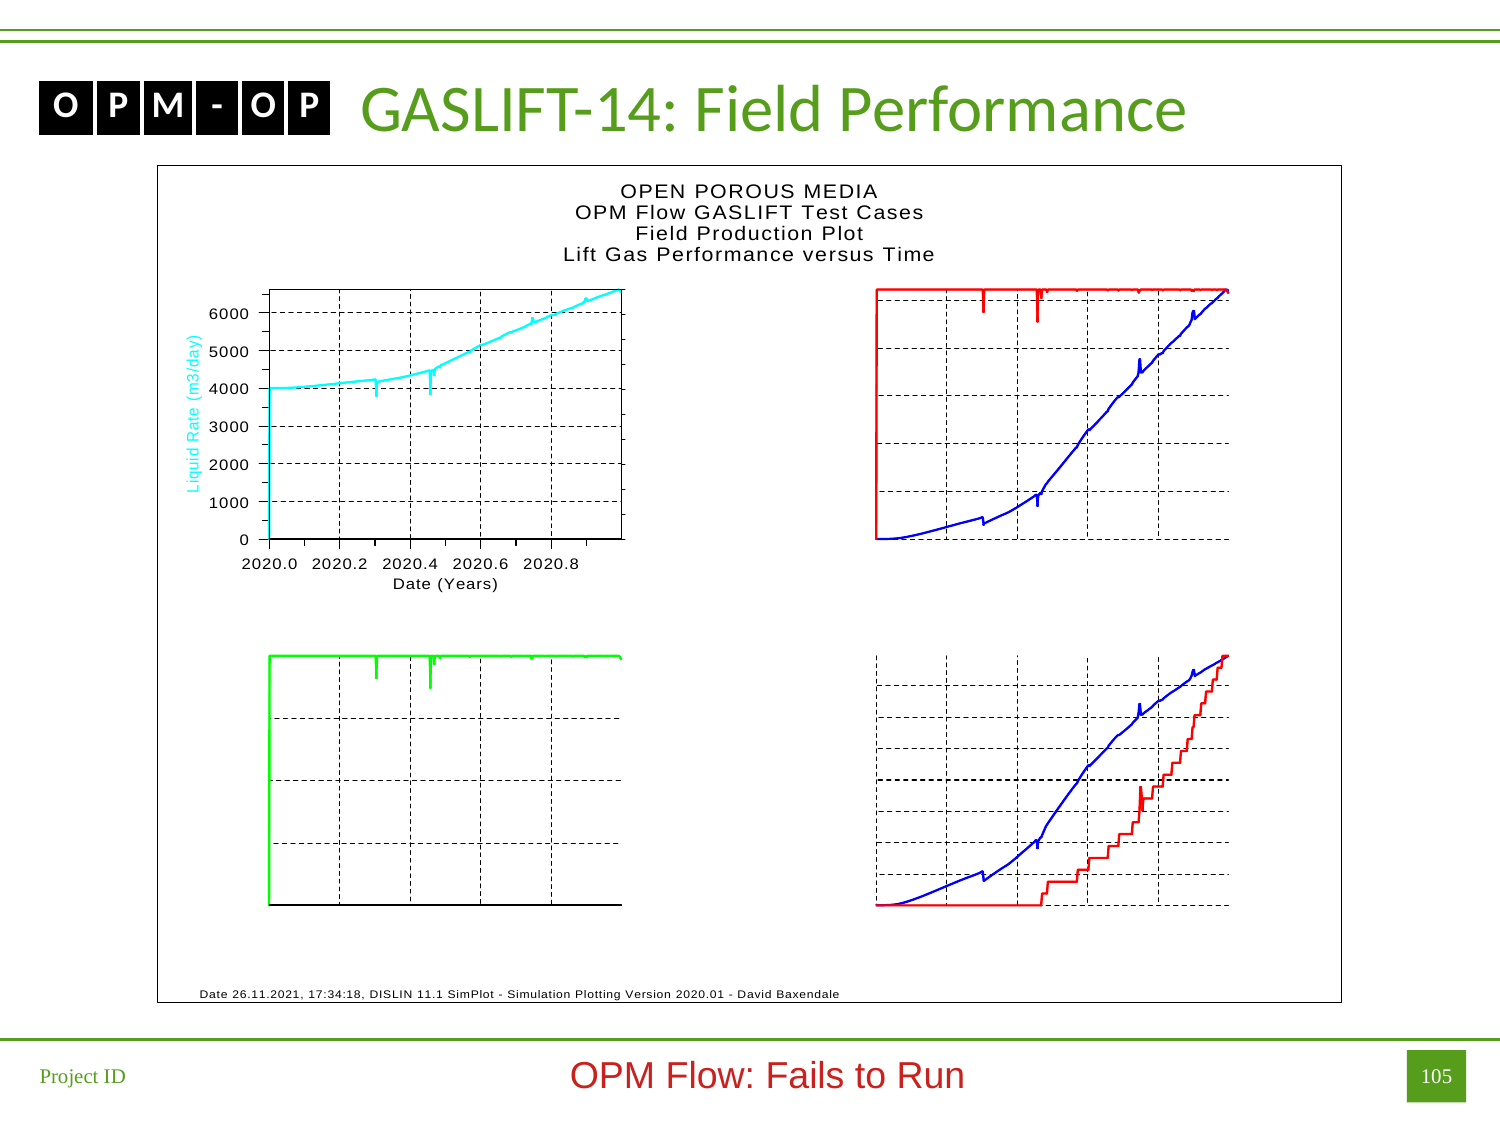

# GASLIFT-14: Field Performance
OPM Flow: Fails to Run
Project ID
105